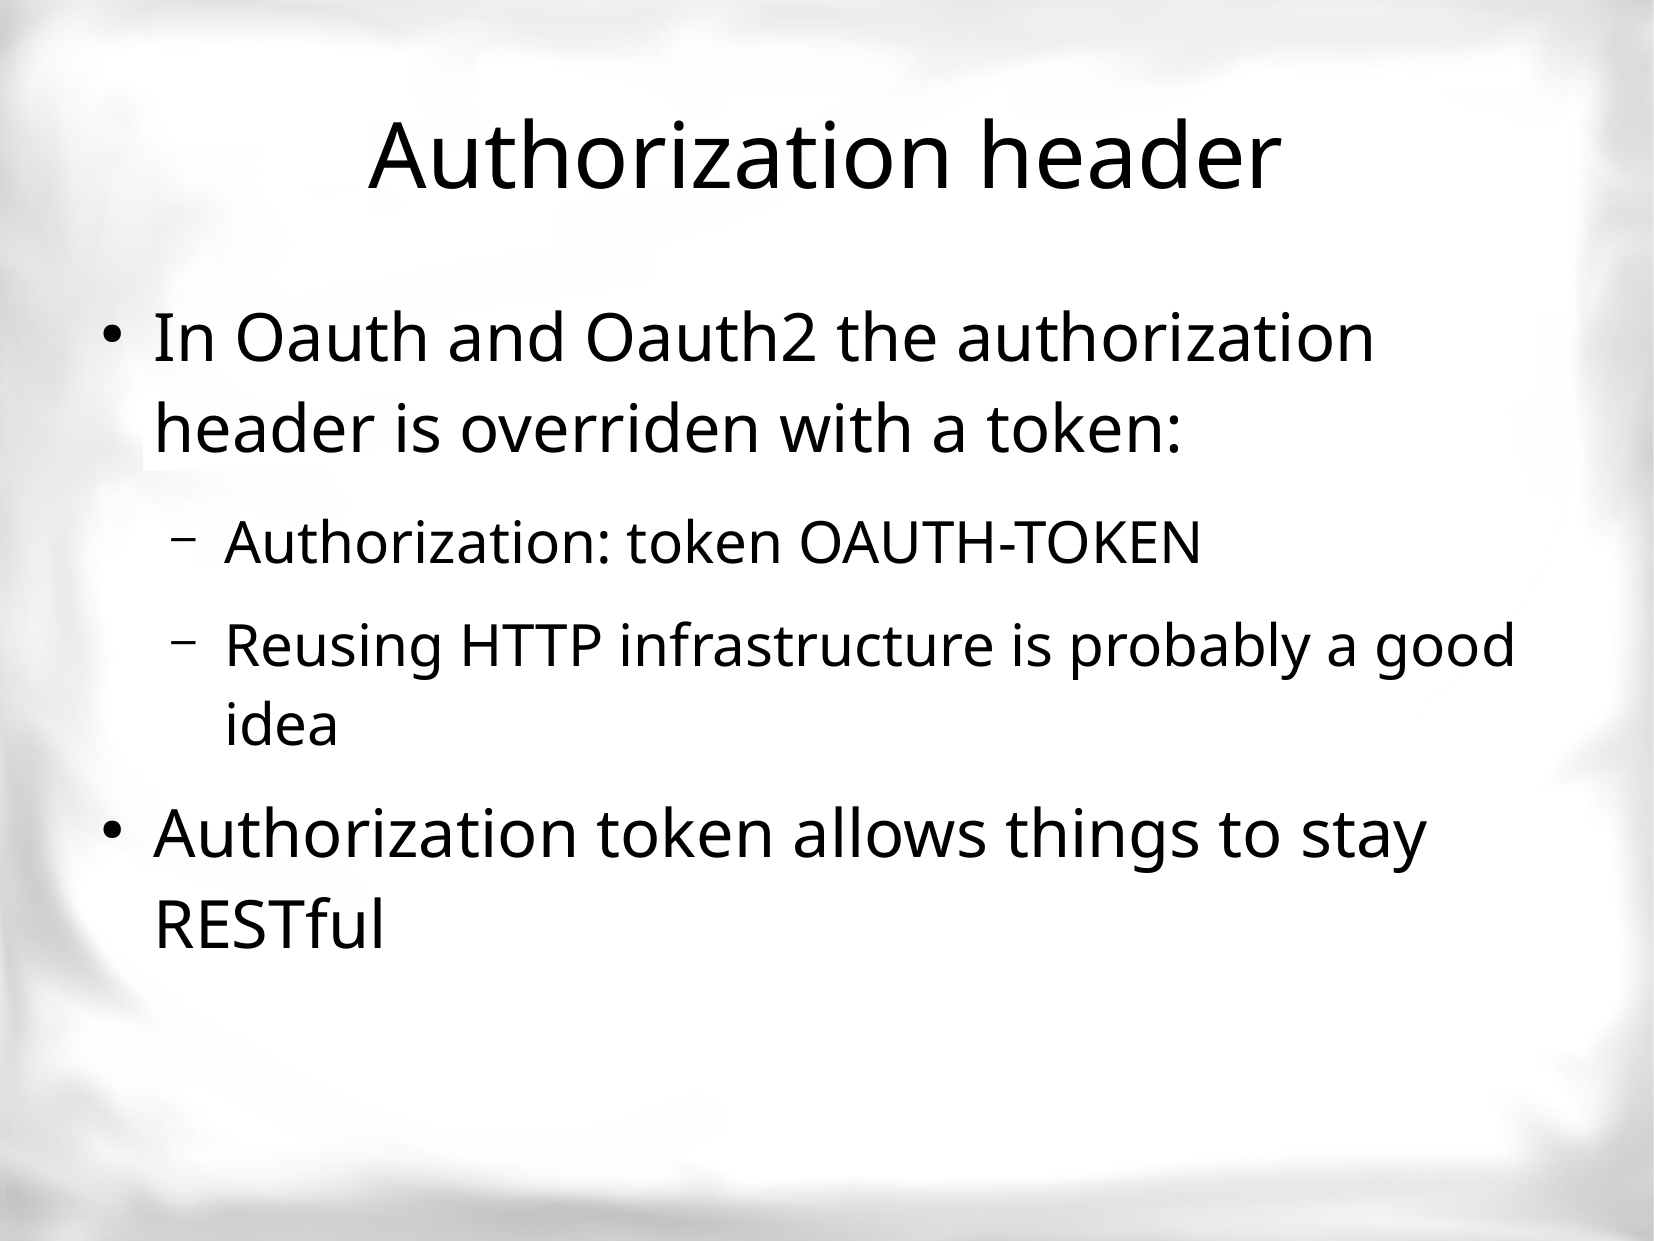

# Authorization header
In Oauth and Oauth2 the authorization header is overriden with a token:
Authorization: token OAUTH-TOKEN
Reusing HTTP infrastructure is probably a good idea
Authorization token allows things to stay RESTful